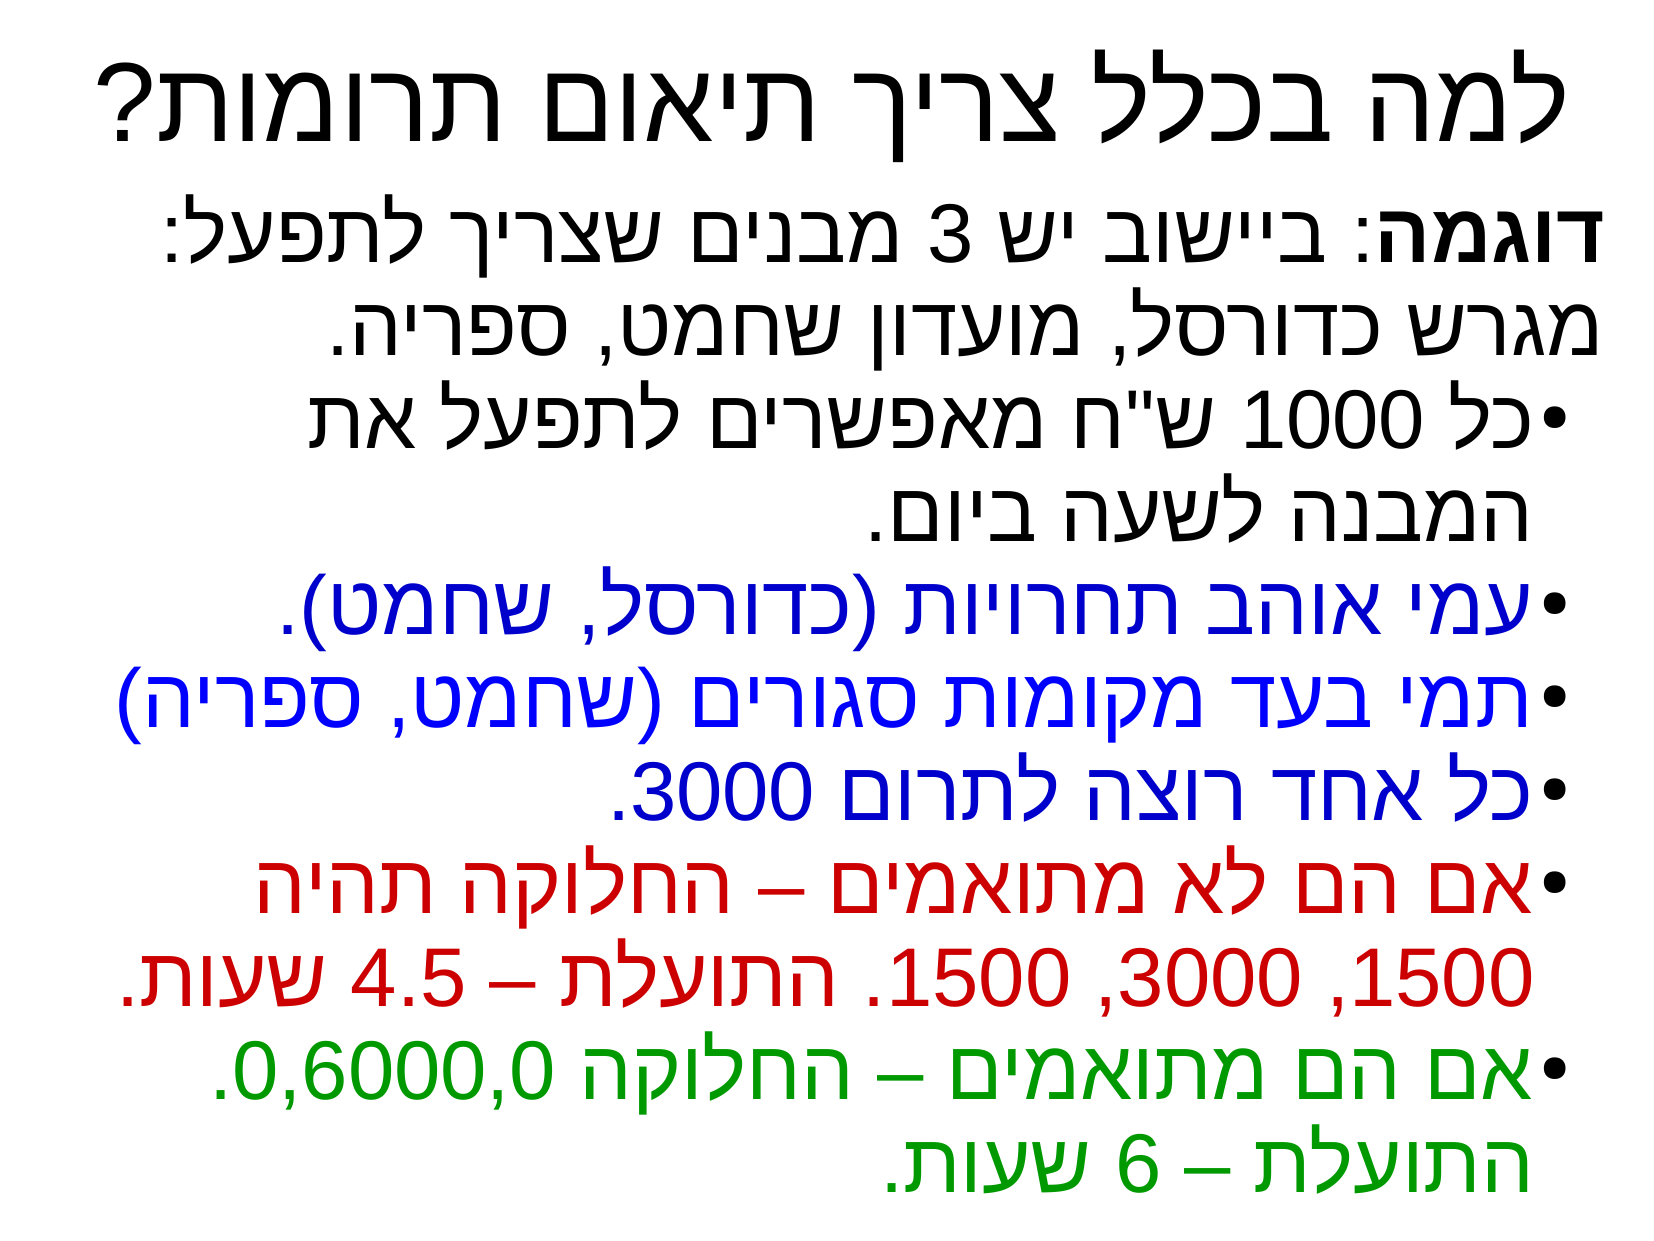

# למה בכלל צריך תיאום תרומות?
דוגמה: ביישוב יש 3 מבנים שצריך לתפעל:
מגרש כדורסל, מועדון שחמט, ספריה.
כל 1000 ש"ח מאפשרים לתפעל את המבנה לשעה ביום.
עמי אוהב תחרויות (כדורסל, שחמט).
תמי בעד מקומות סגורים (שחמט, ספריה)
כל אחד רוצה לתרום 3000.
אם הם לא מתואמים – החלוקה תהיה 1500, 3000, 1500. התועלת – 4.5 שעות.
אם הם מתואמים – החלוקה 0,6000,0. התועלת – 6 שעות.